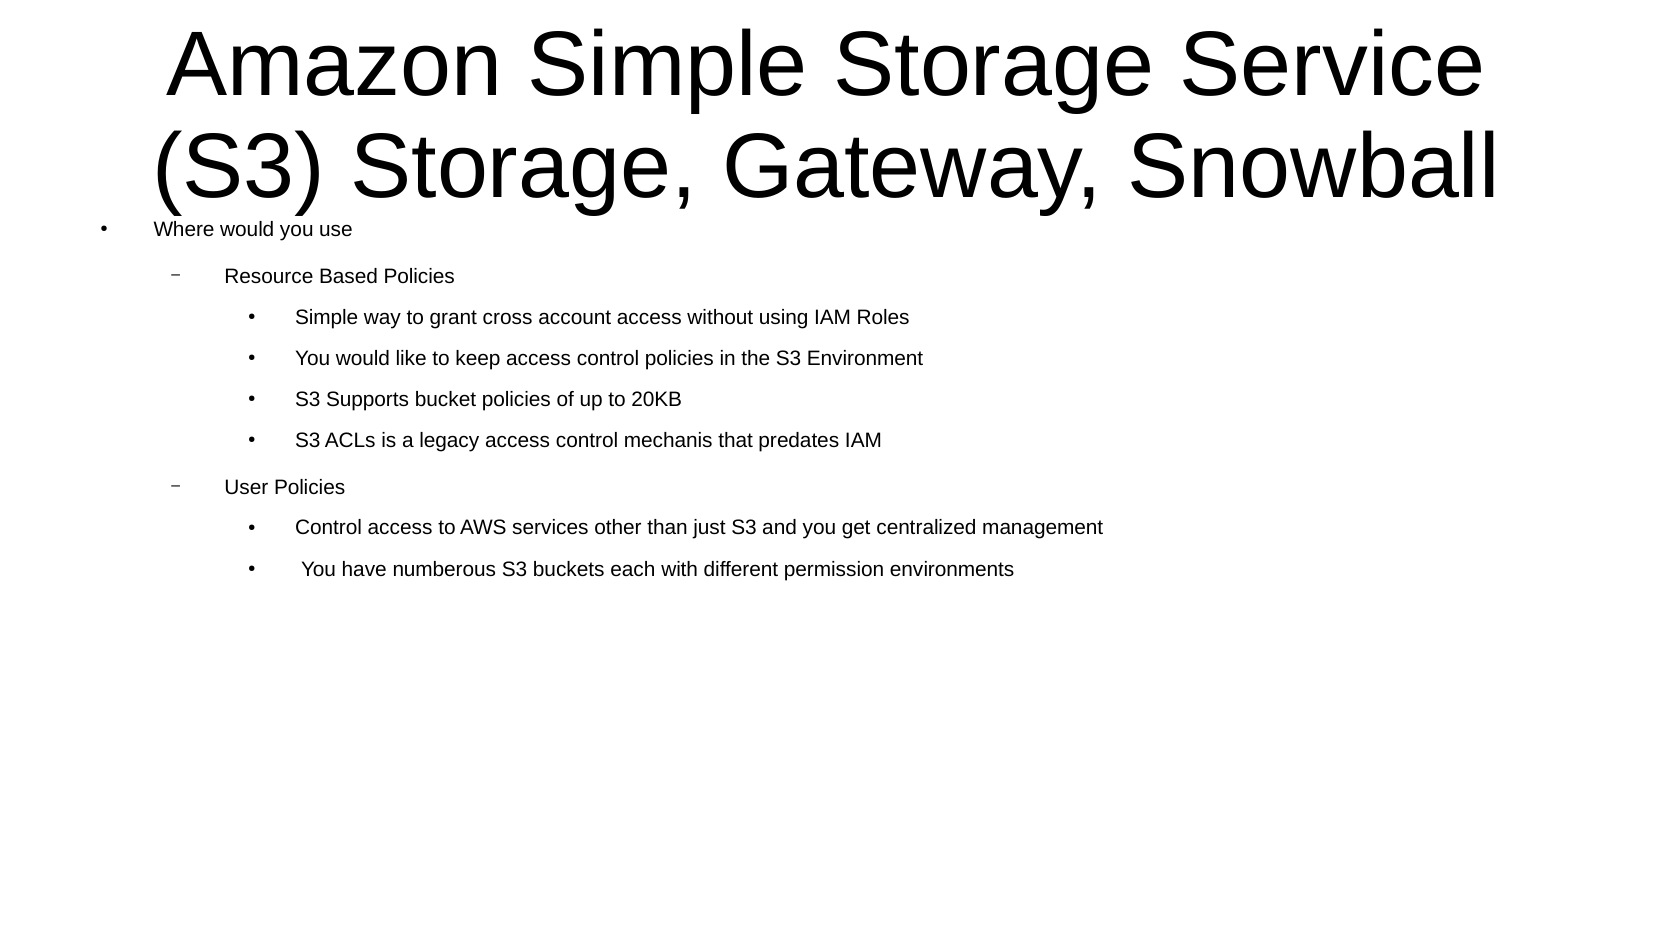

# Amazon Simple Storage Service (S3) Storage, Gateway, Snowball
Where would you use
Resource Based Policies
Simple way to grant cross account access without using IAM Roles
You would like to keep access control policies in the S3 Environment
S3 Supports bucket policies of up to 20KB
S3 ACLs is a legacy access control mechanis that predates IAM
User Policies
Control access to AWS services other than just S3 and you get centralized management
 You have numberous S3 buckets each with different permission environments